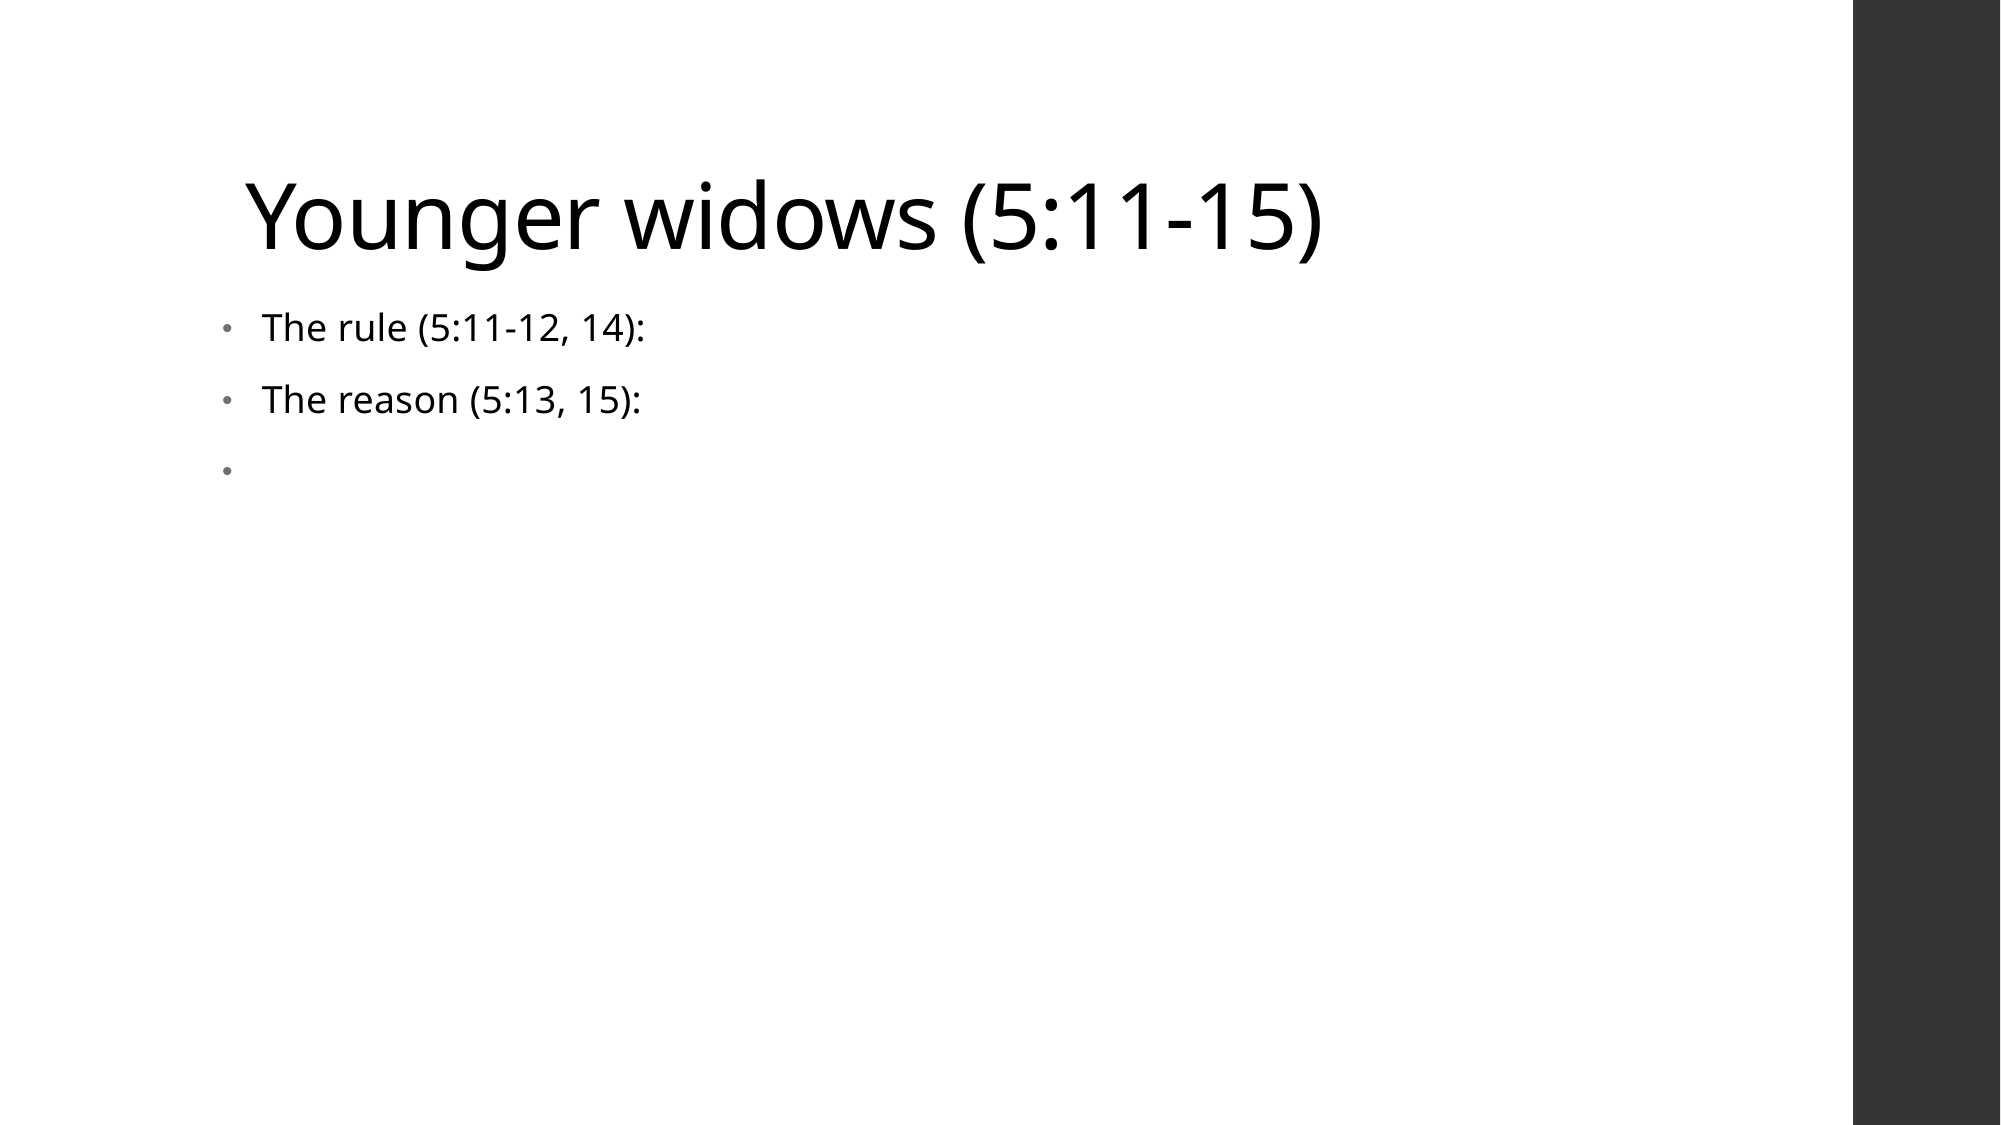

# Younger widows (5:11-15)
 The rule (5:11-12, 14):
 The reason (5:13, 15):